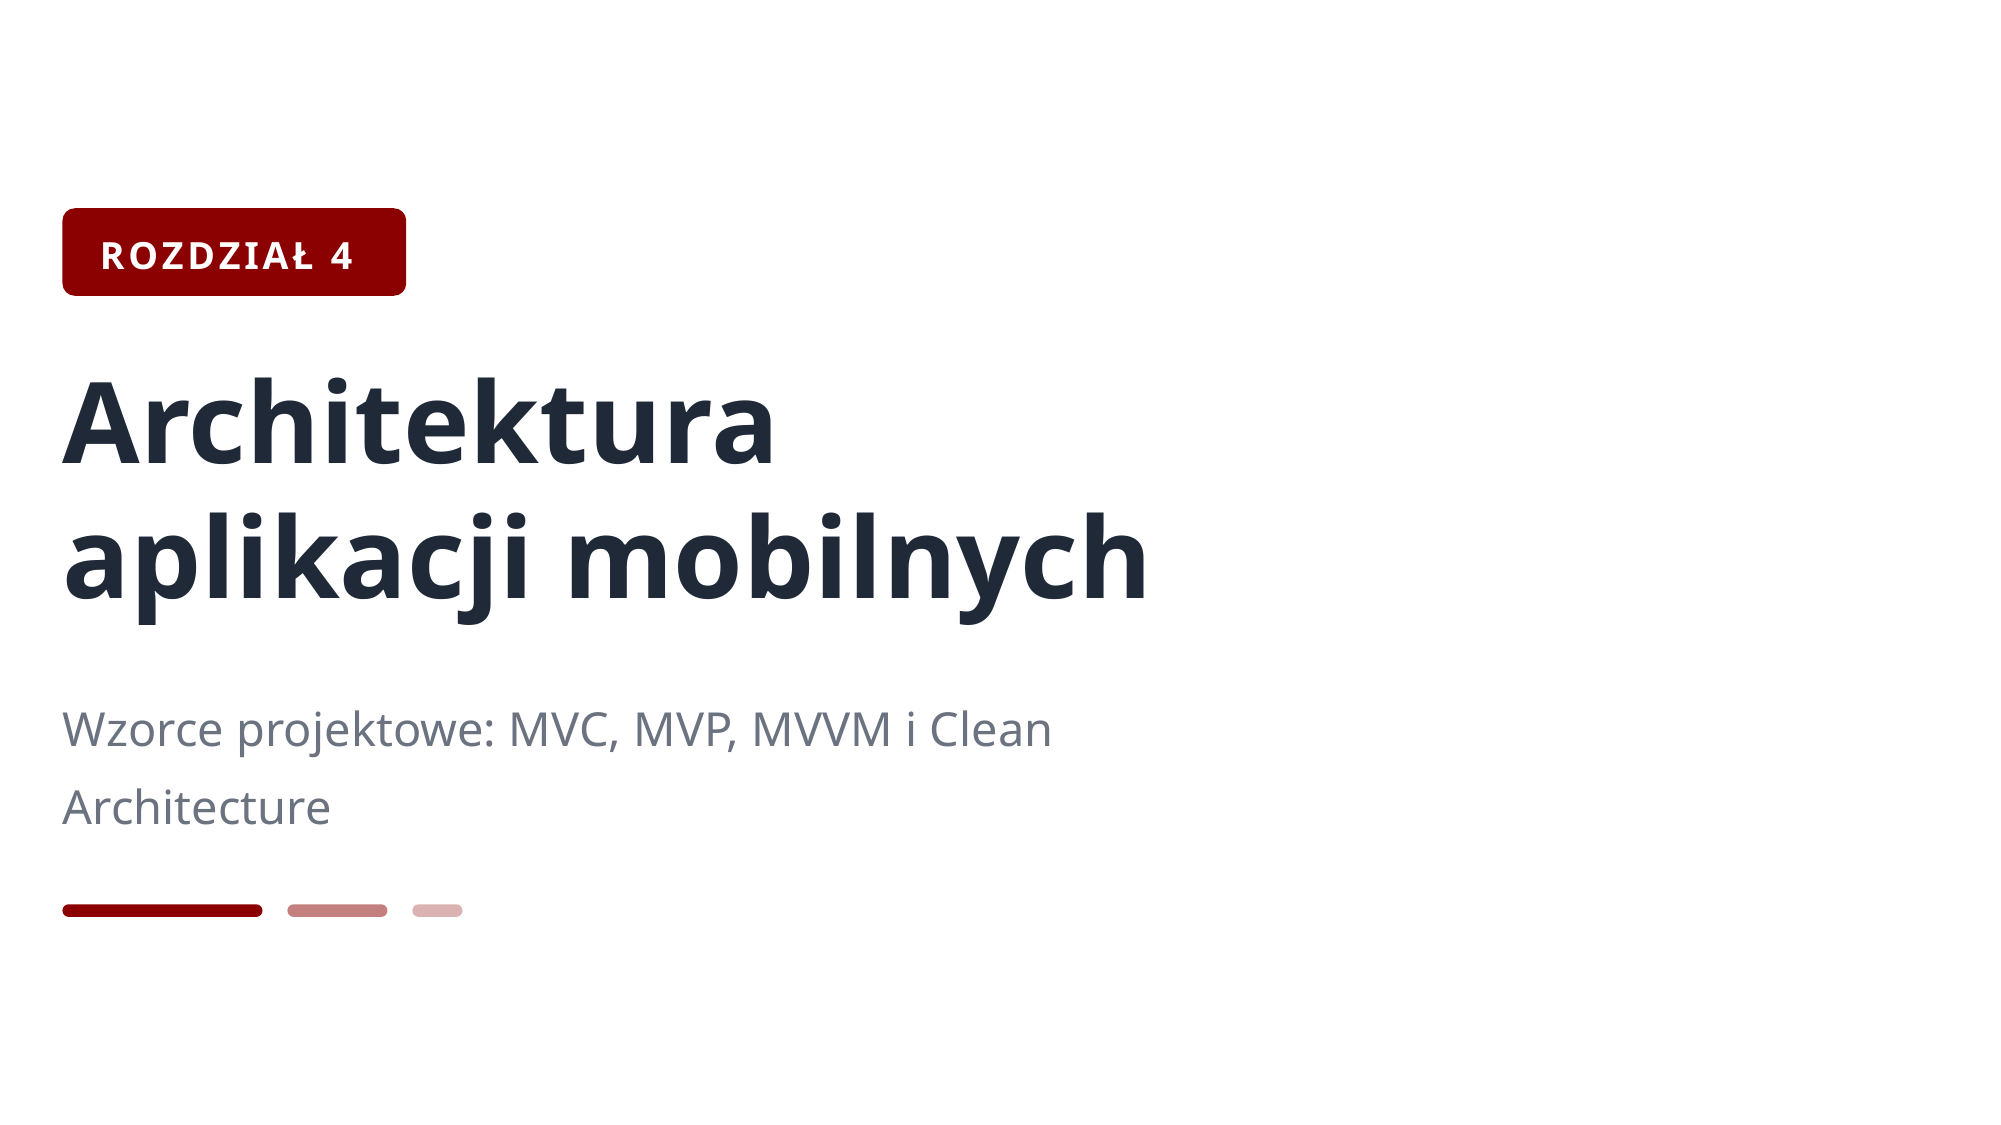

ROZDZIAŁ 4
Architektura
aplikacji mobilnych
Wzorce projektowe: MVC, MVP, MVVM i Clean Architecture